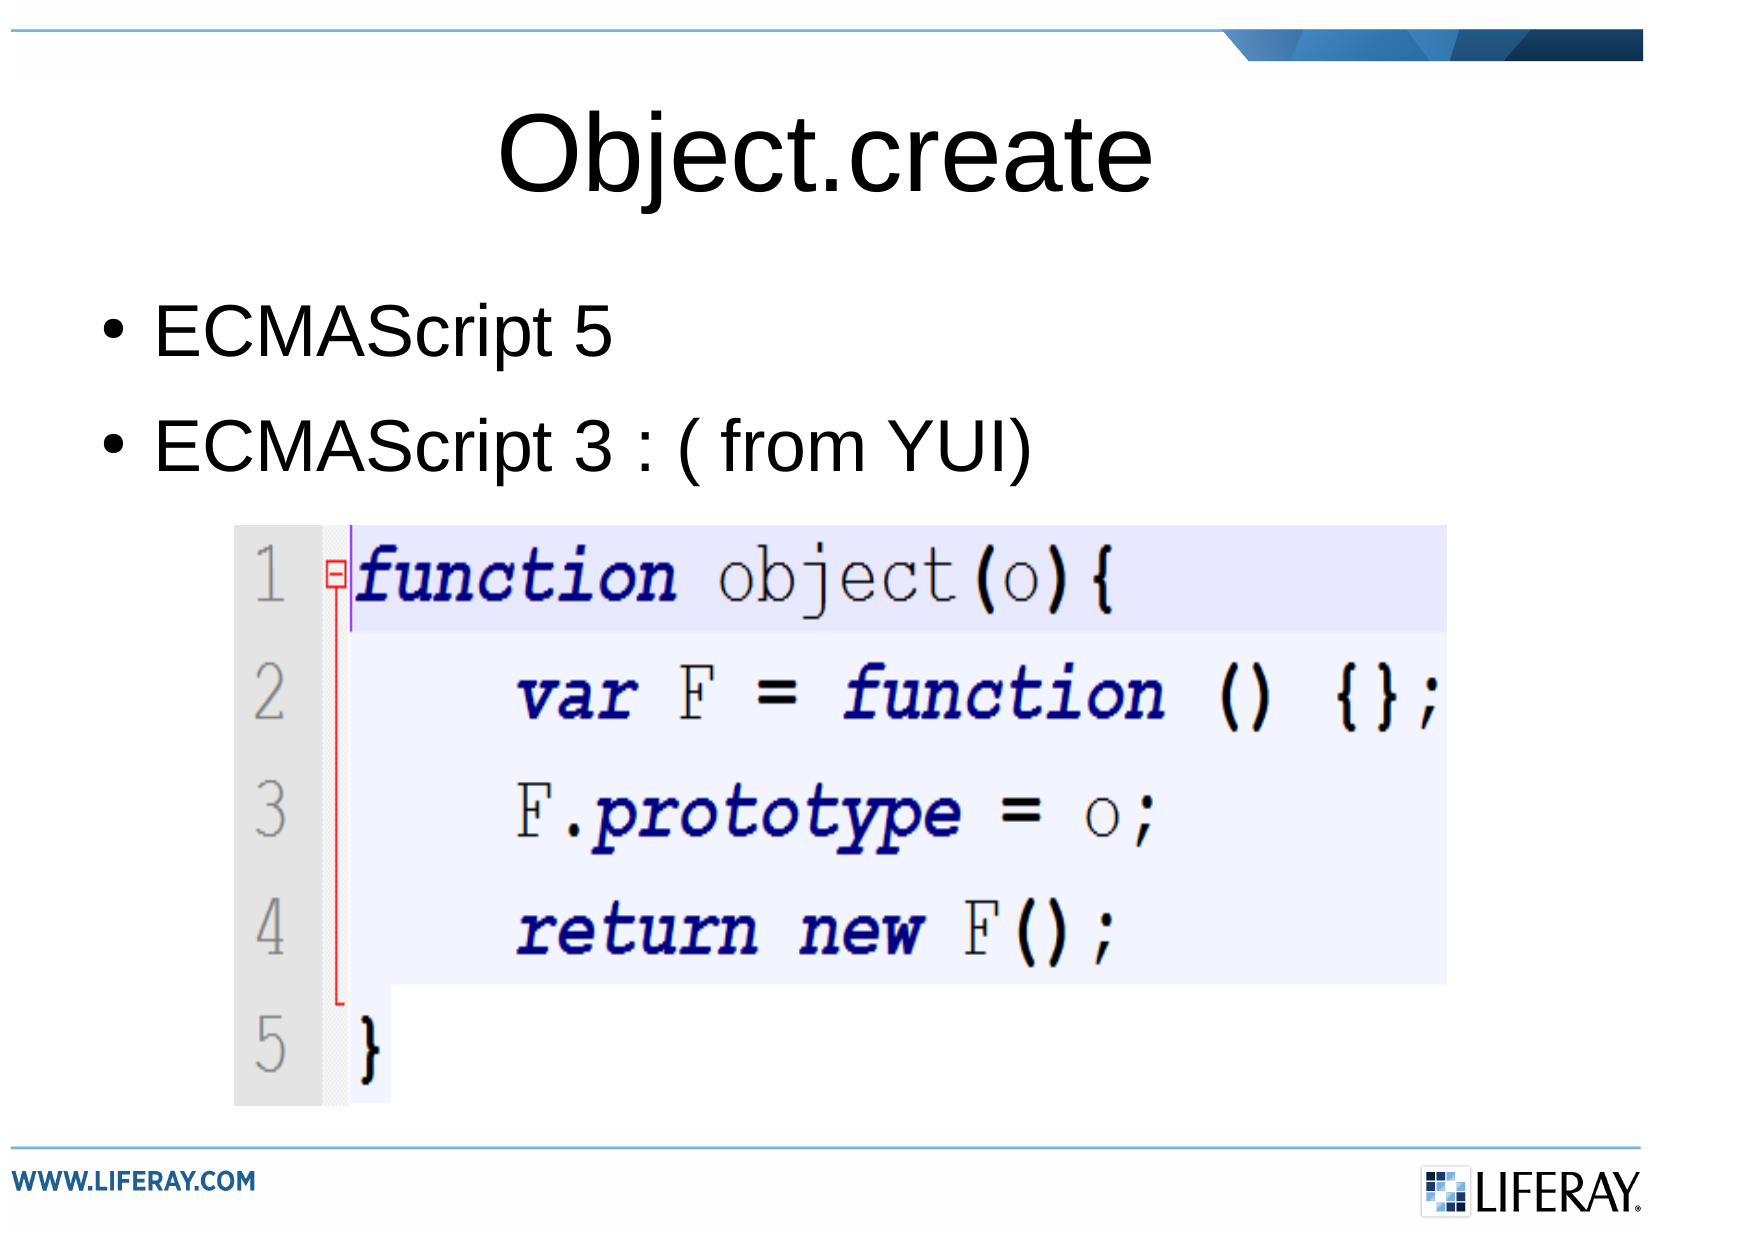

# Object.create
ECMAScript 5
ECMAScript 3 : ( from YUI)